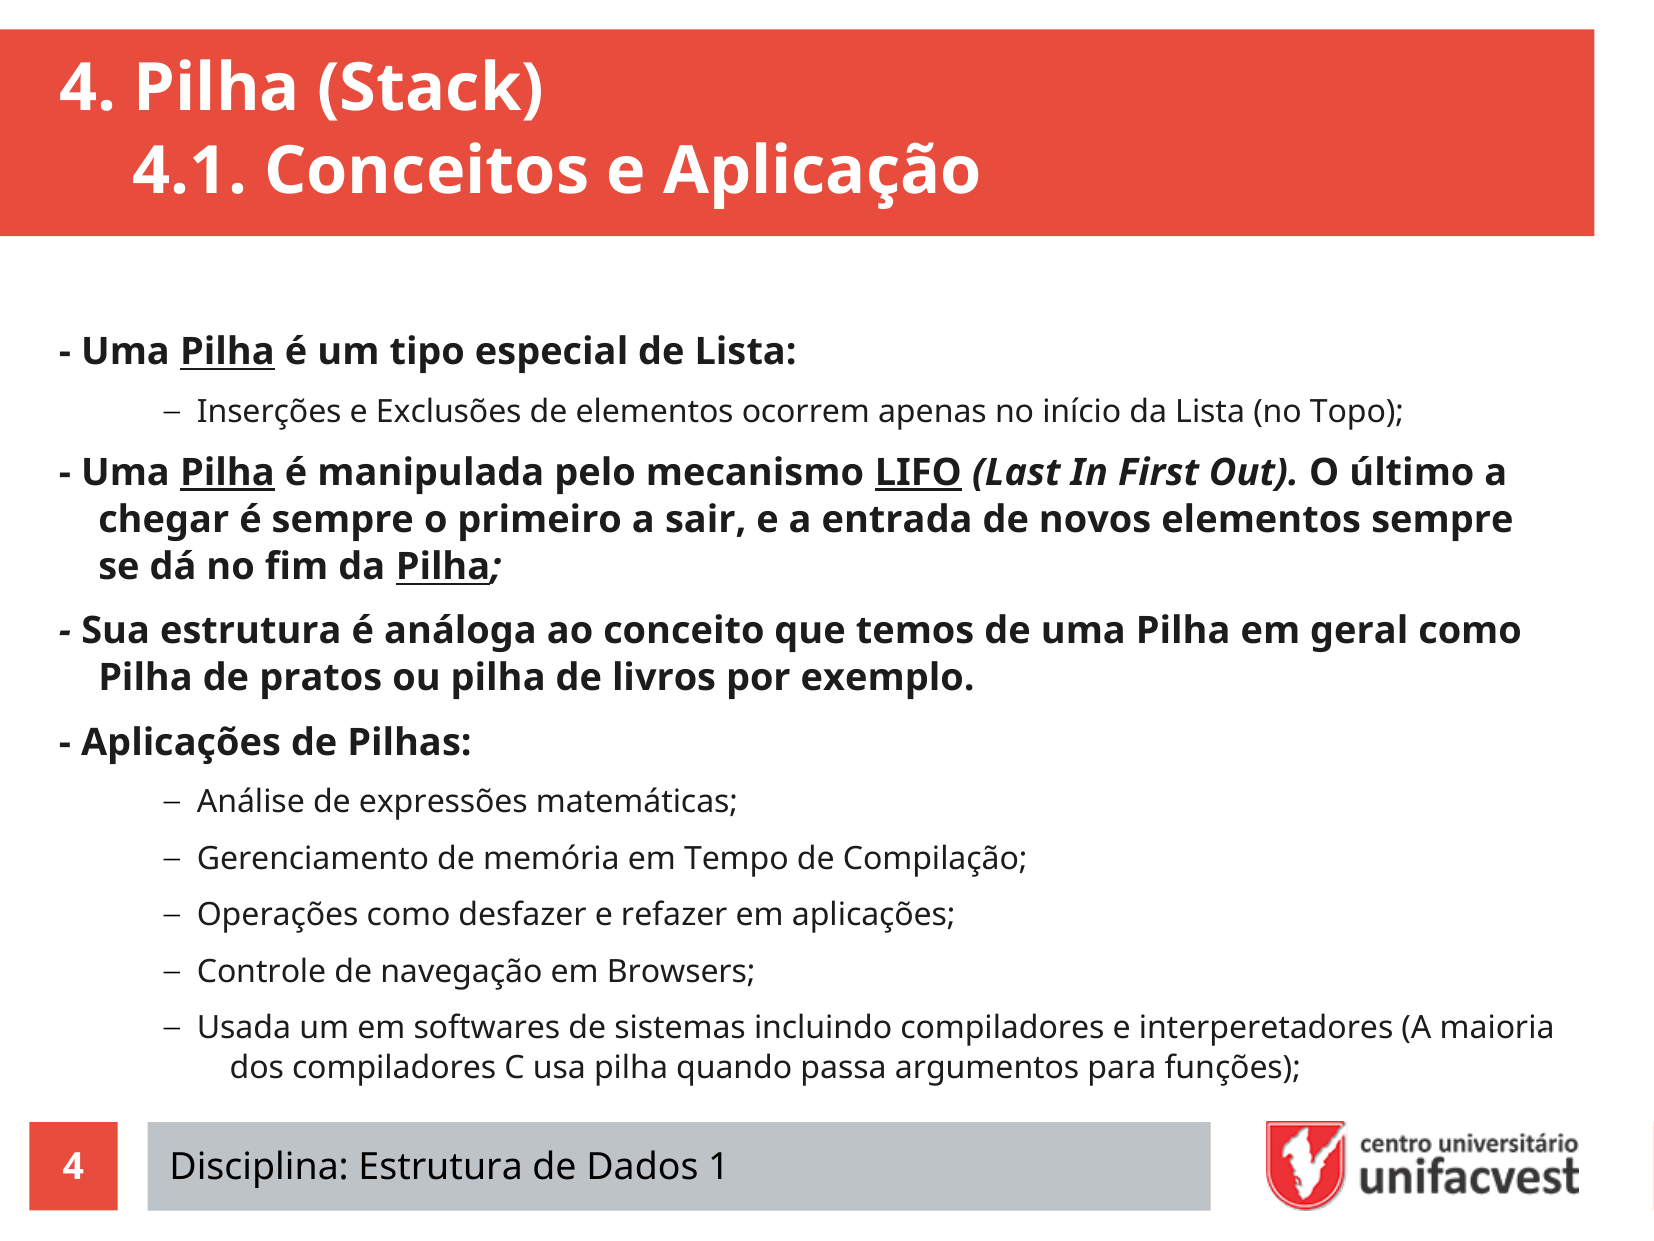

# 4. Pilha (Stack) 4.1. Conceitos e Aplicação
- Uma Pilha é um tipo especial de Lista:
Inserções e Exclusões de elementos ocorrem apenas no início da Lista (no Topo);
- Uma Pilha é manipulada pelo mecanismo LIFO (Last In First Out). O último a chegar é sempre o primeiro a sair, e a entrada de novos elementos sempre se dá no fim da Pilha;
- Sua estrutura é análoga ao conceito que temos de uma Pilha em geral como Pilha de pratos ou pilha de livros por exemplo.
- Aplicações de Pilhas:
Análise de expressões matemáticas;
Gerenciamento de memória em Tempo de Compilação;
Operações como desfazer e refazer em aplicações;
Controle de navegação em Browsers;
Usada um em softwares de sistemas incluindo compiladores e interperetadores (A maioria dos compiladores C usa pilha quando passa argumentos para funções);
4
Disciplina: Estrutura de Dados 1